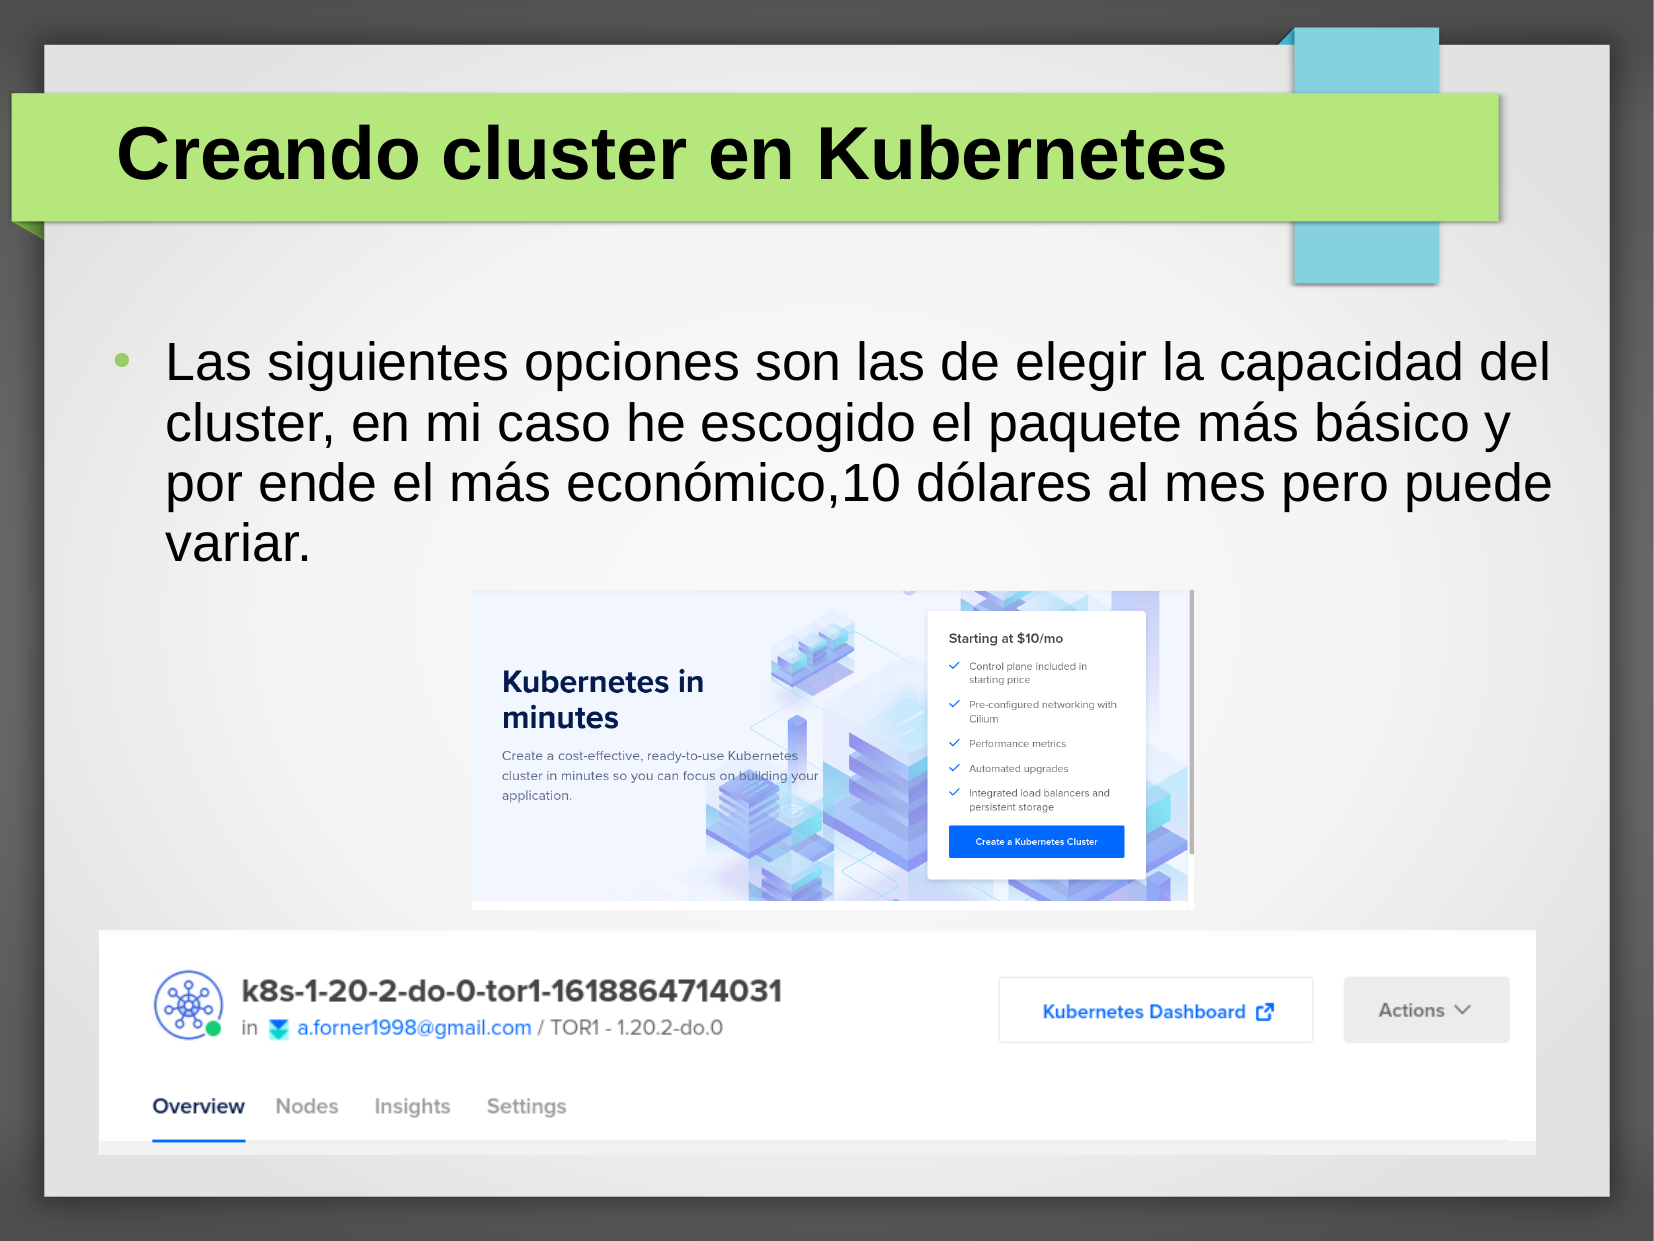

# Creando cluster en Kubernetes
Las siguientes opciones son las de elegir la capacidad del cluster, en mi caso he escogido el paquete más básico y por ende el más económico,10 dólares al mes pero puede variar.